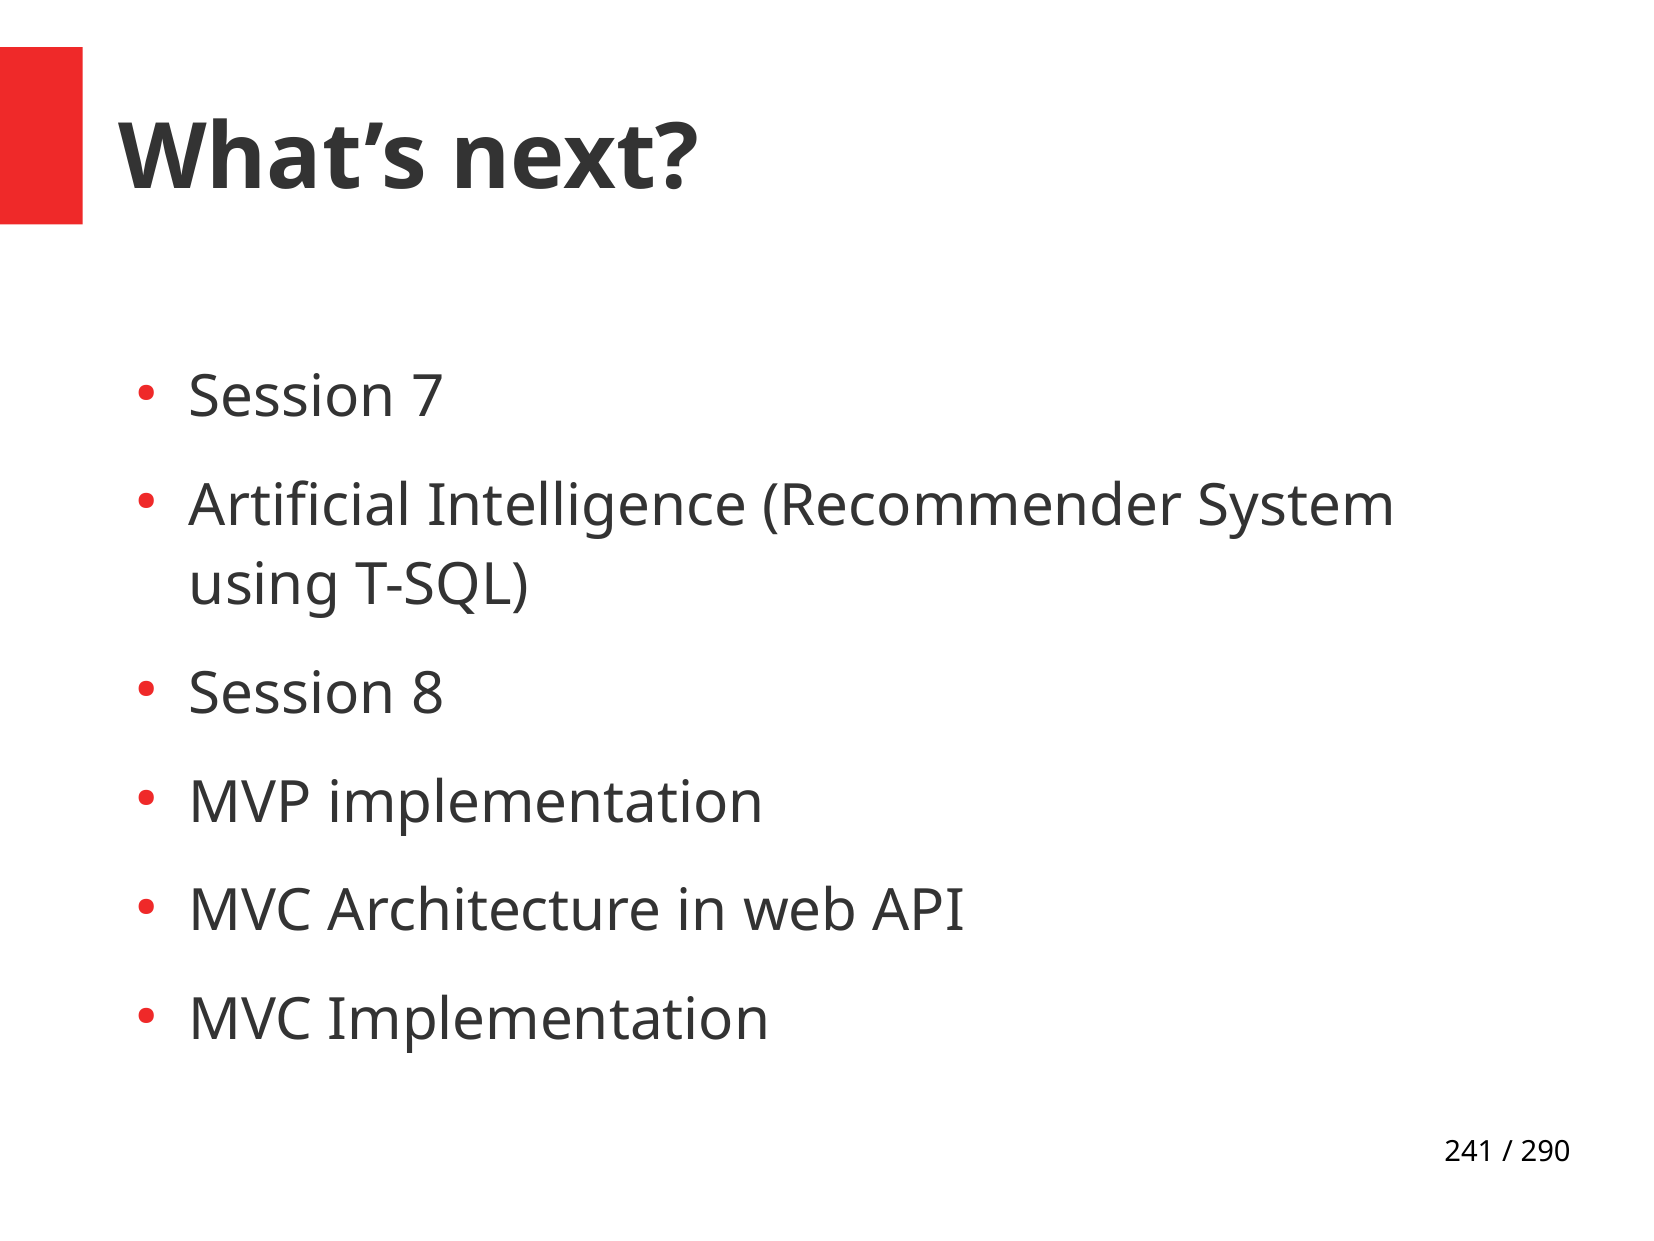

# What’s next?
Session 7
Artificial Intelligence (Recommender System using T-SQL)
Session 8
MVP implementation
MVC Architecture in web API
MVC Implementation
241